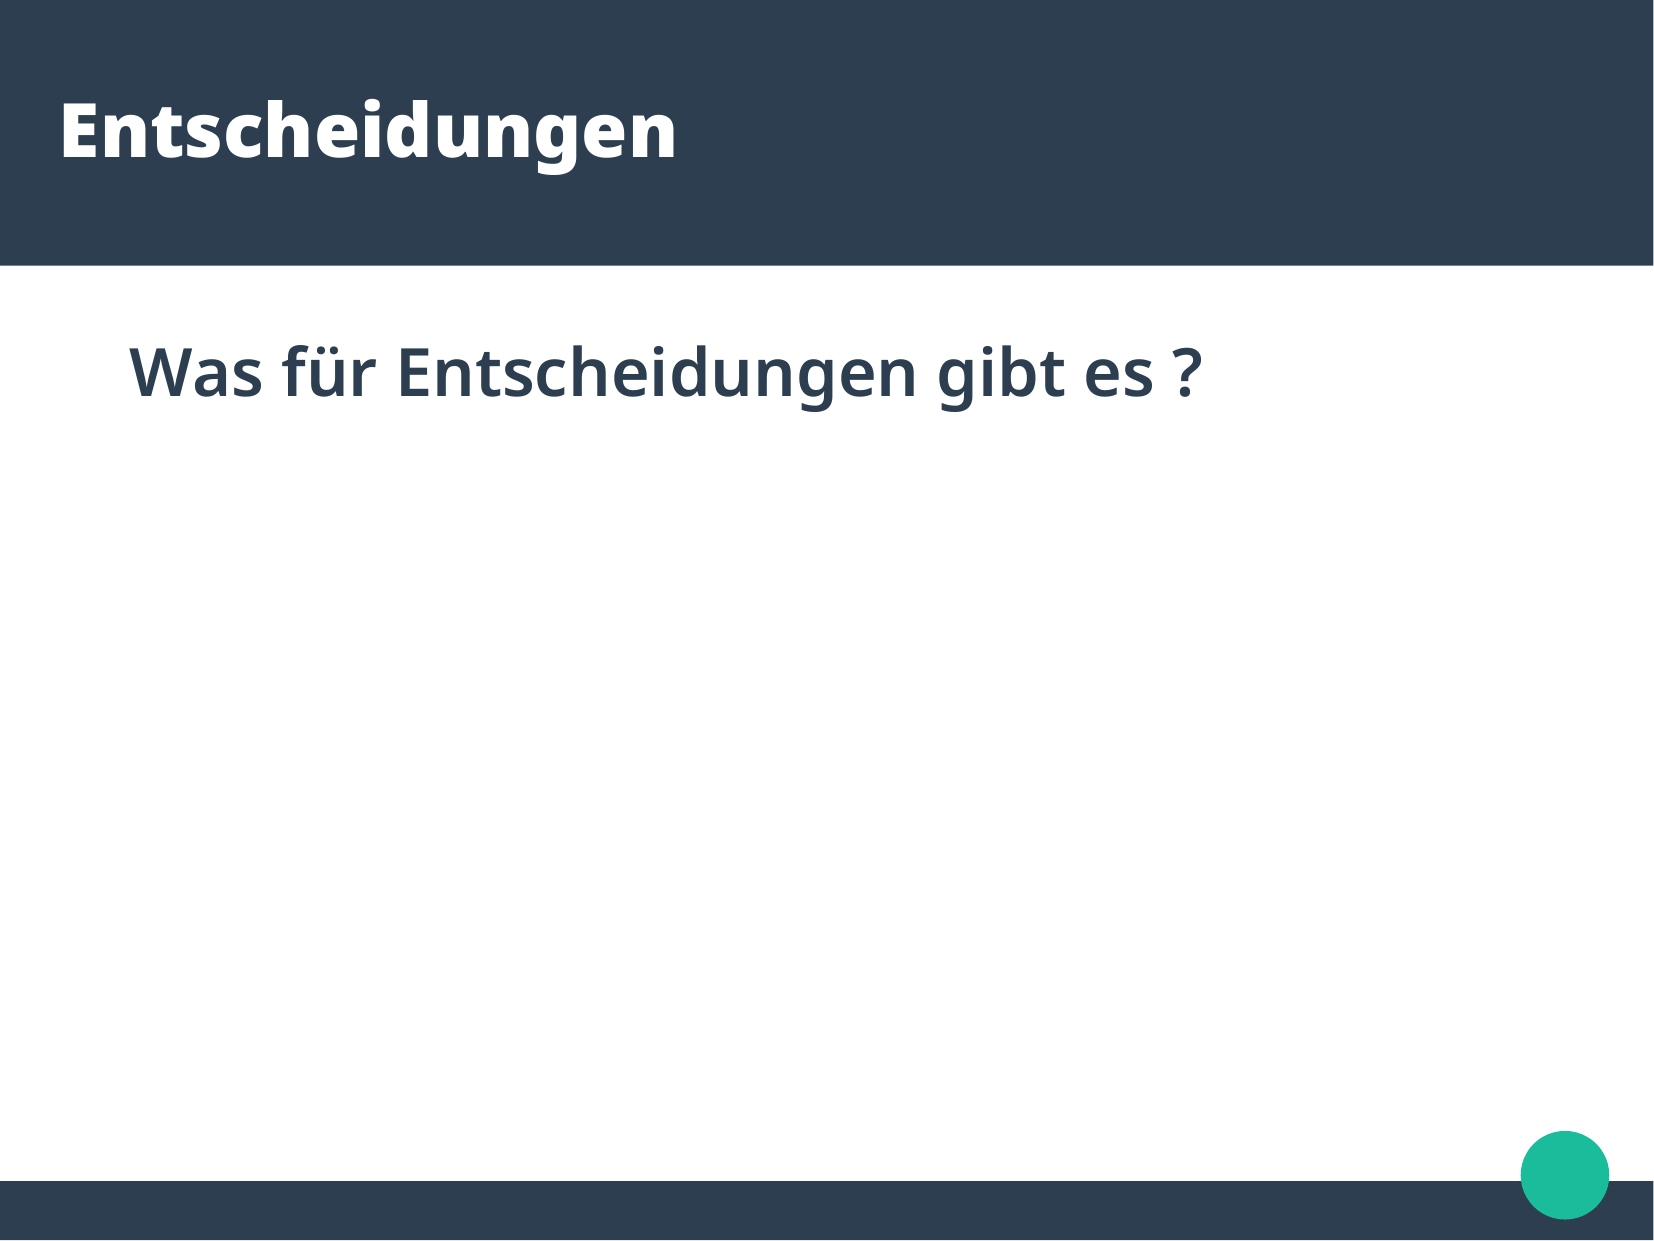

# Entscheidungen
Was für Entscheidungen gibt es ?